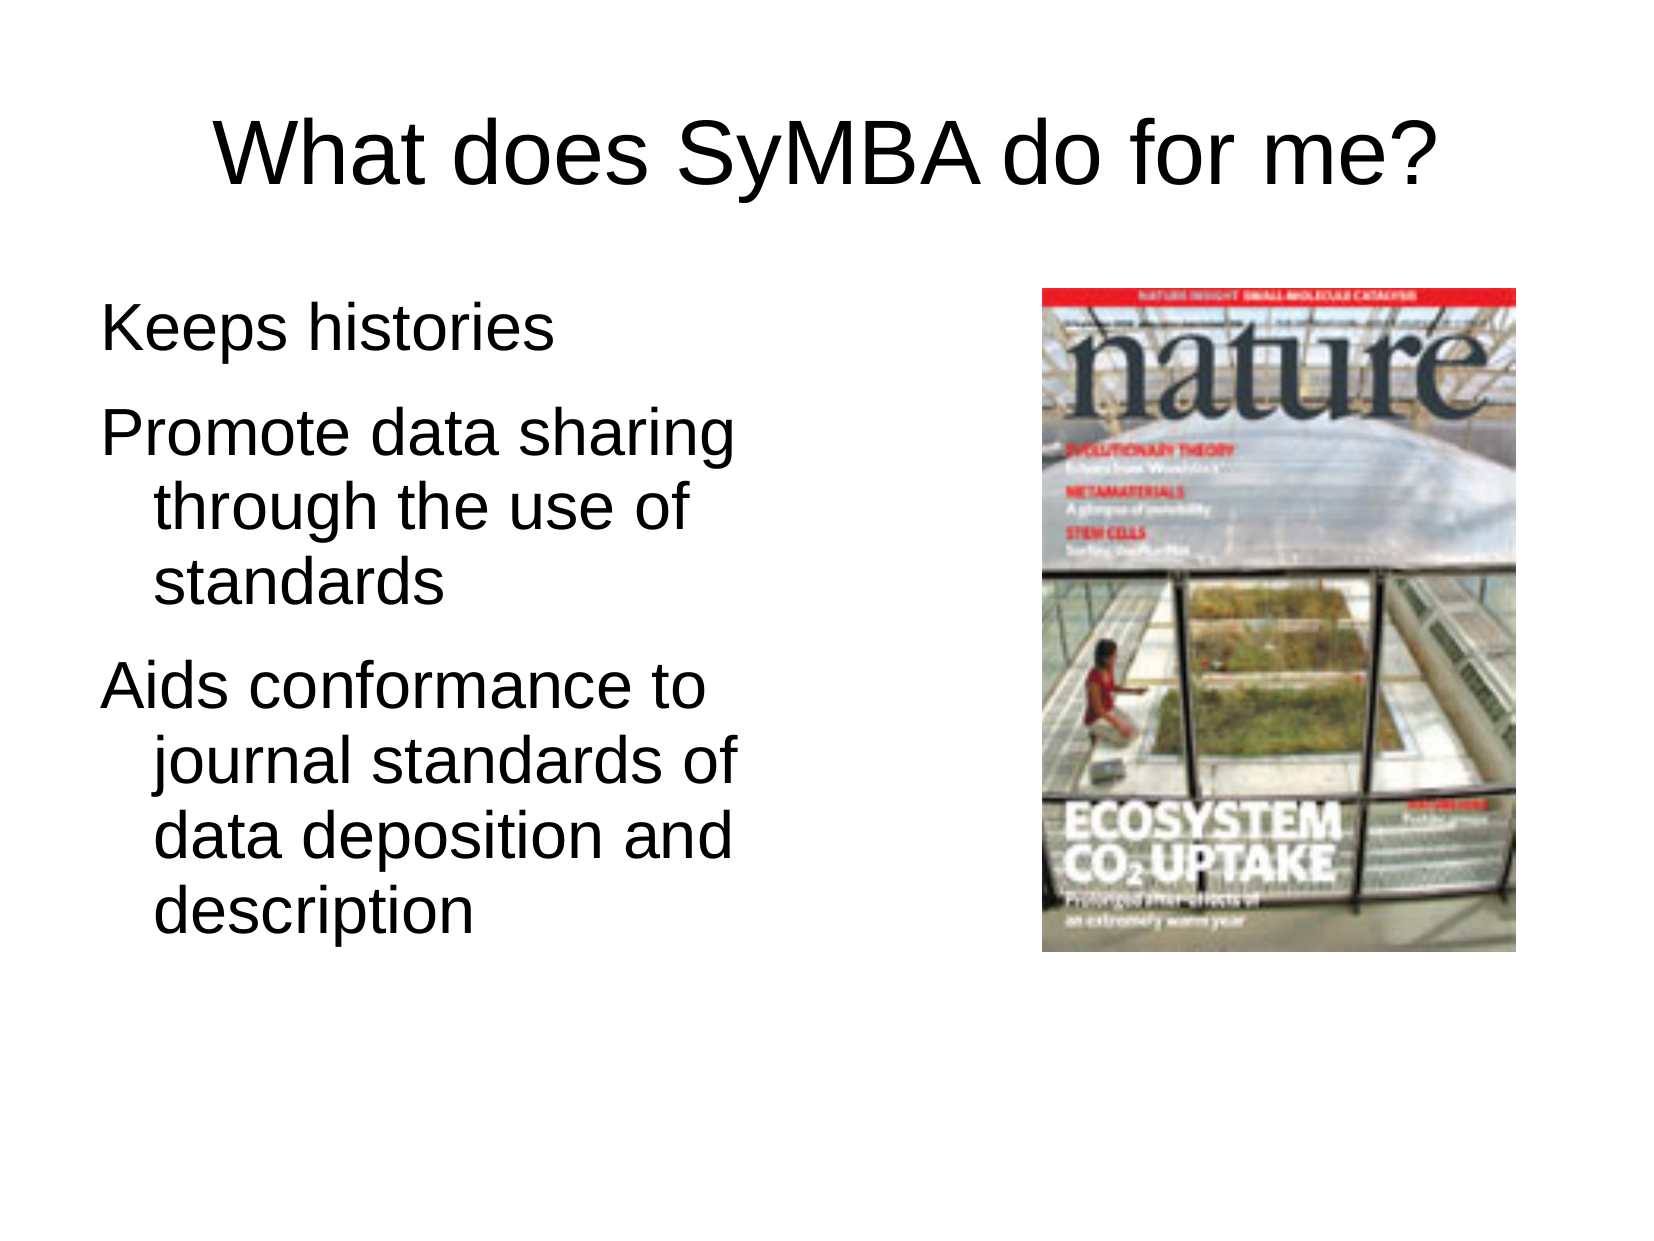

# What does SyMBA do for me?
Keeps histories
Promote data sharing through the use of standards
Aids conformance to journal standards of data deposition and description